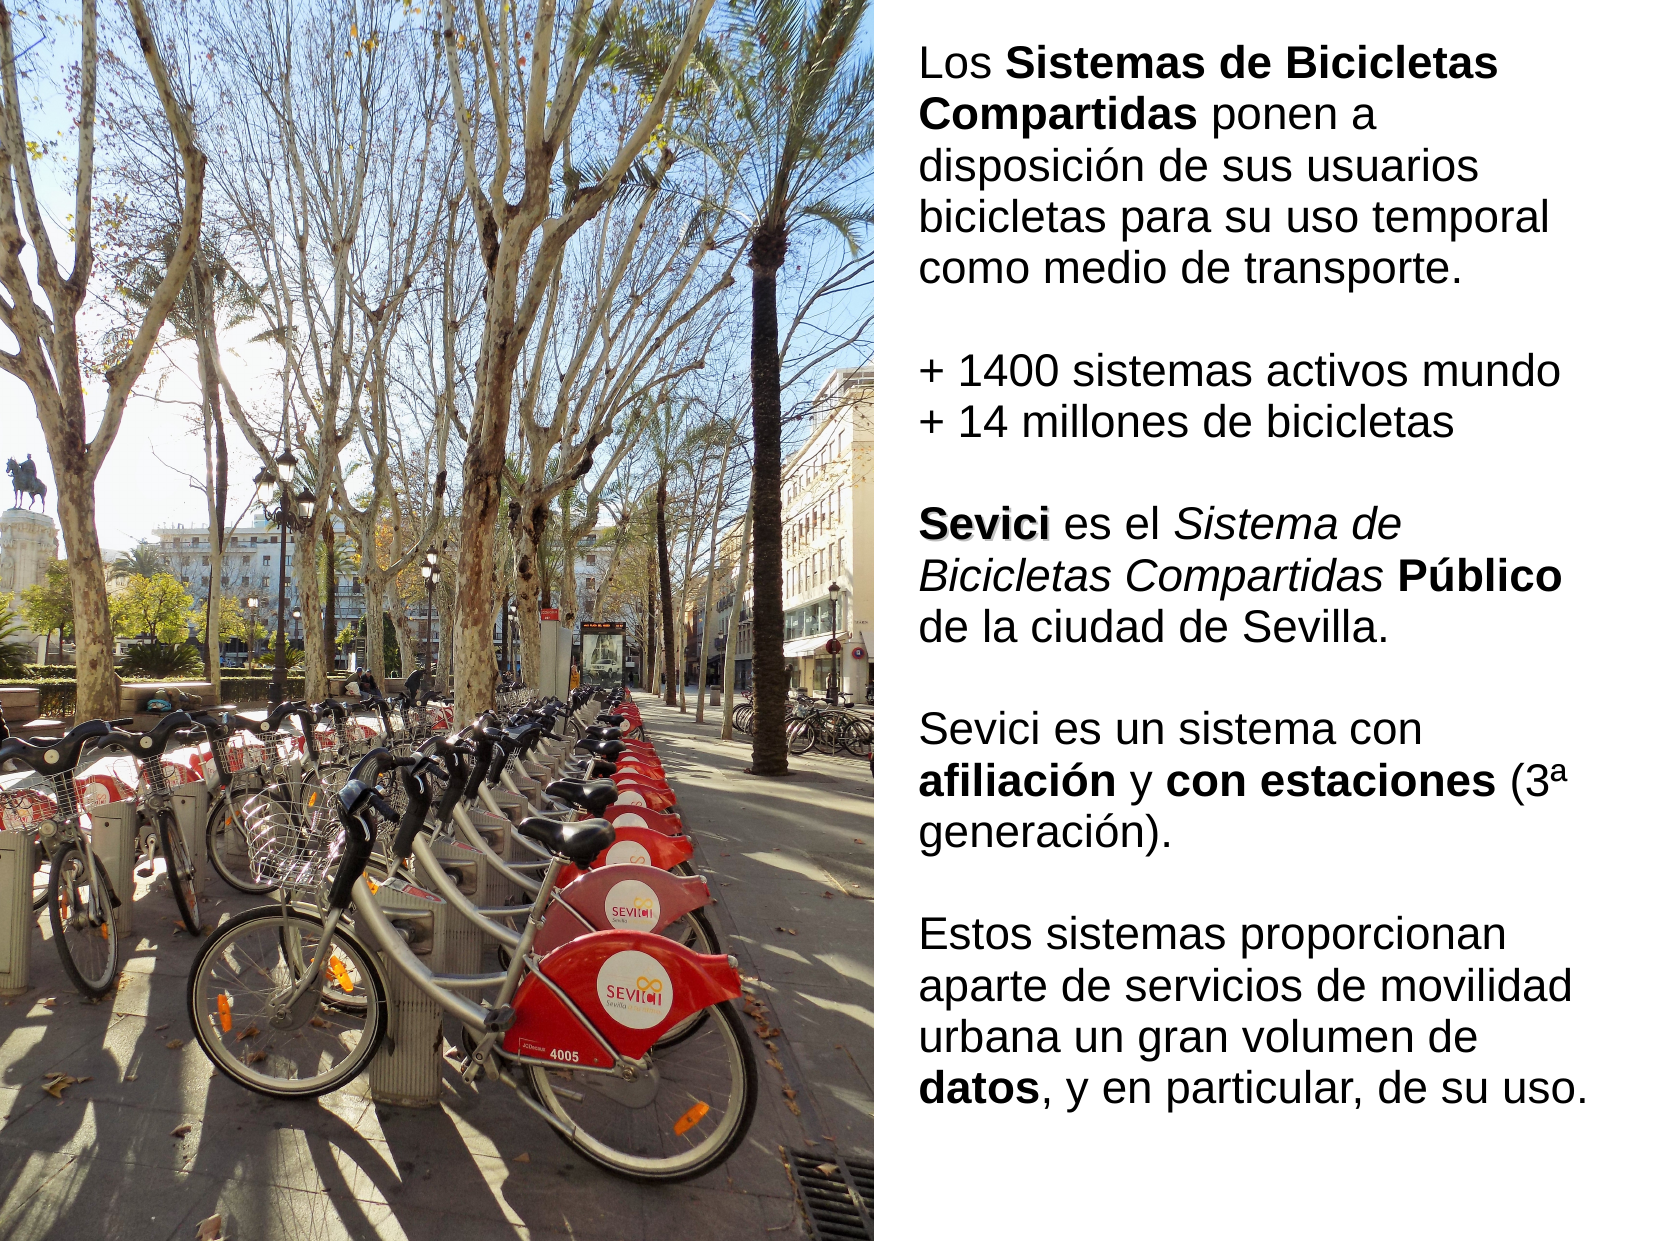

Los Sistemas de Bicicletas Compartidas ponen a disposición de sus usuarios bicicletas para su uso temporal como medio de transporte.
+ 1400 sistemas activos mundo + 14 millones de bicicletas
Sevici es el Sistema de Bicicletas Compartidas Público de la ciudad de Sevilla.
Sevici es un sistema con afiliación y con estaciones (3ª generación).
Estos sistemas proporcionan aparte de servicios de movilidad urbana un gran volumen de datos, y en particular, de su uso.